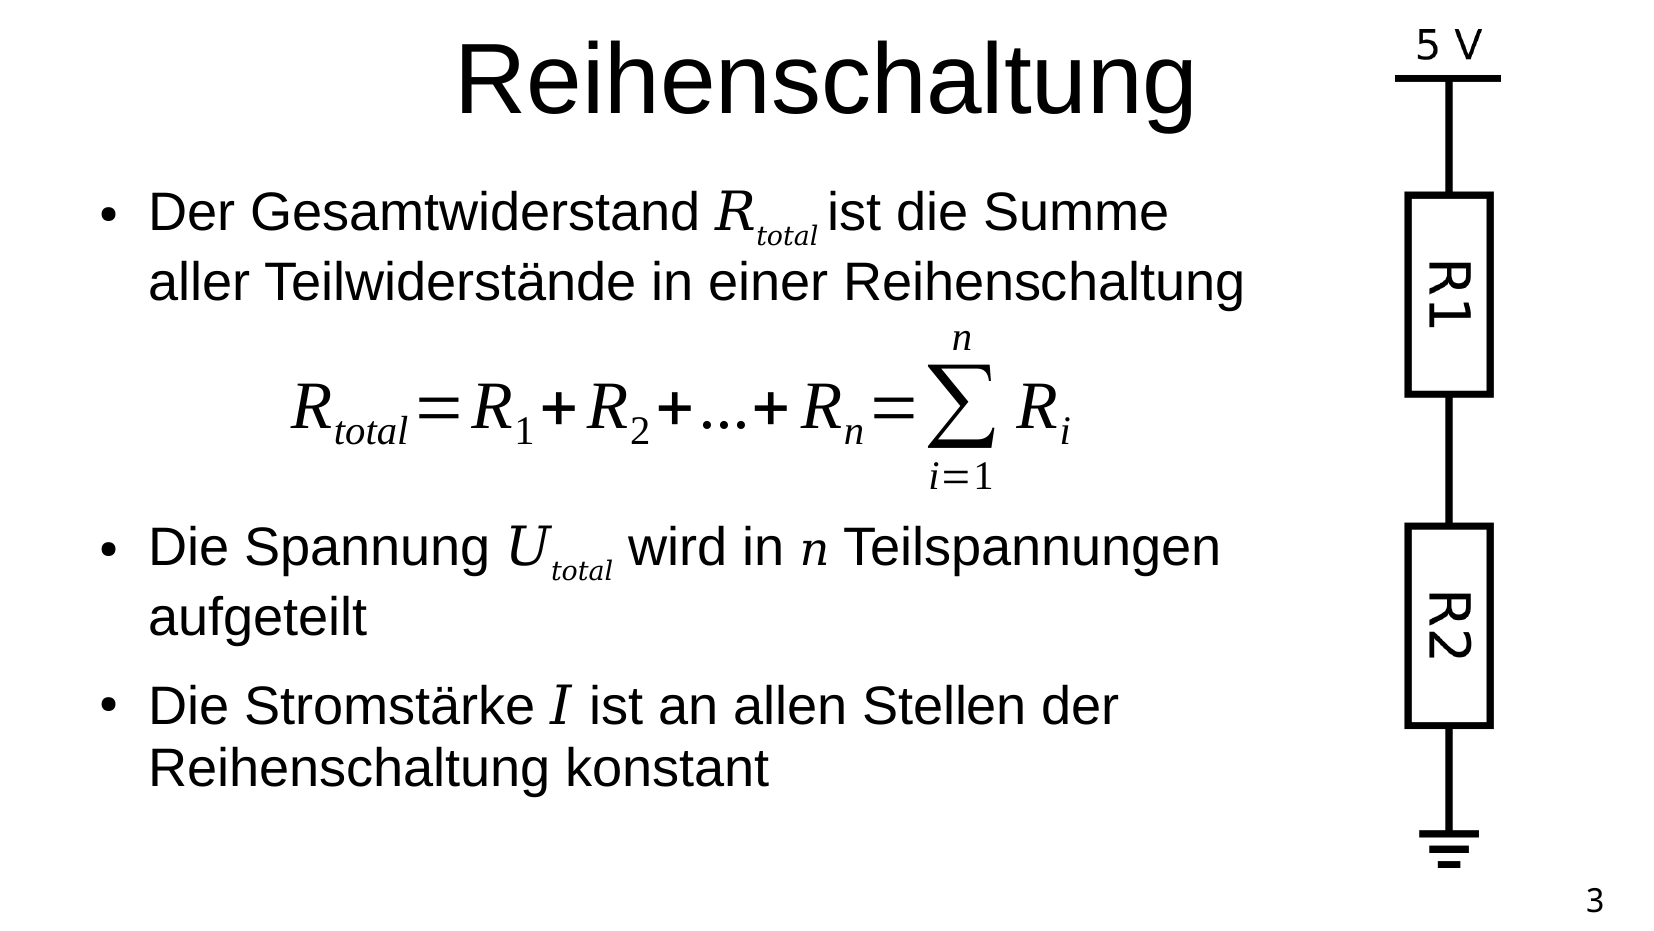

# Reihenschaltung
Der Gesamtwiderstand Rtotal ist die Summe aller Teilwiderstände in einer Reihenschaltung
Die Spannung Utotal wird in n Teilspannungen aufgeteilt
Die Stromstärke I ist an allen Stellen der Reihenschaltung konstant